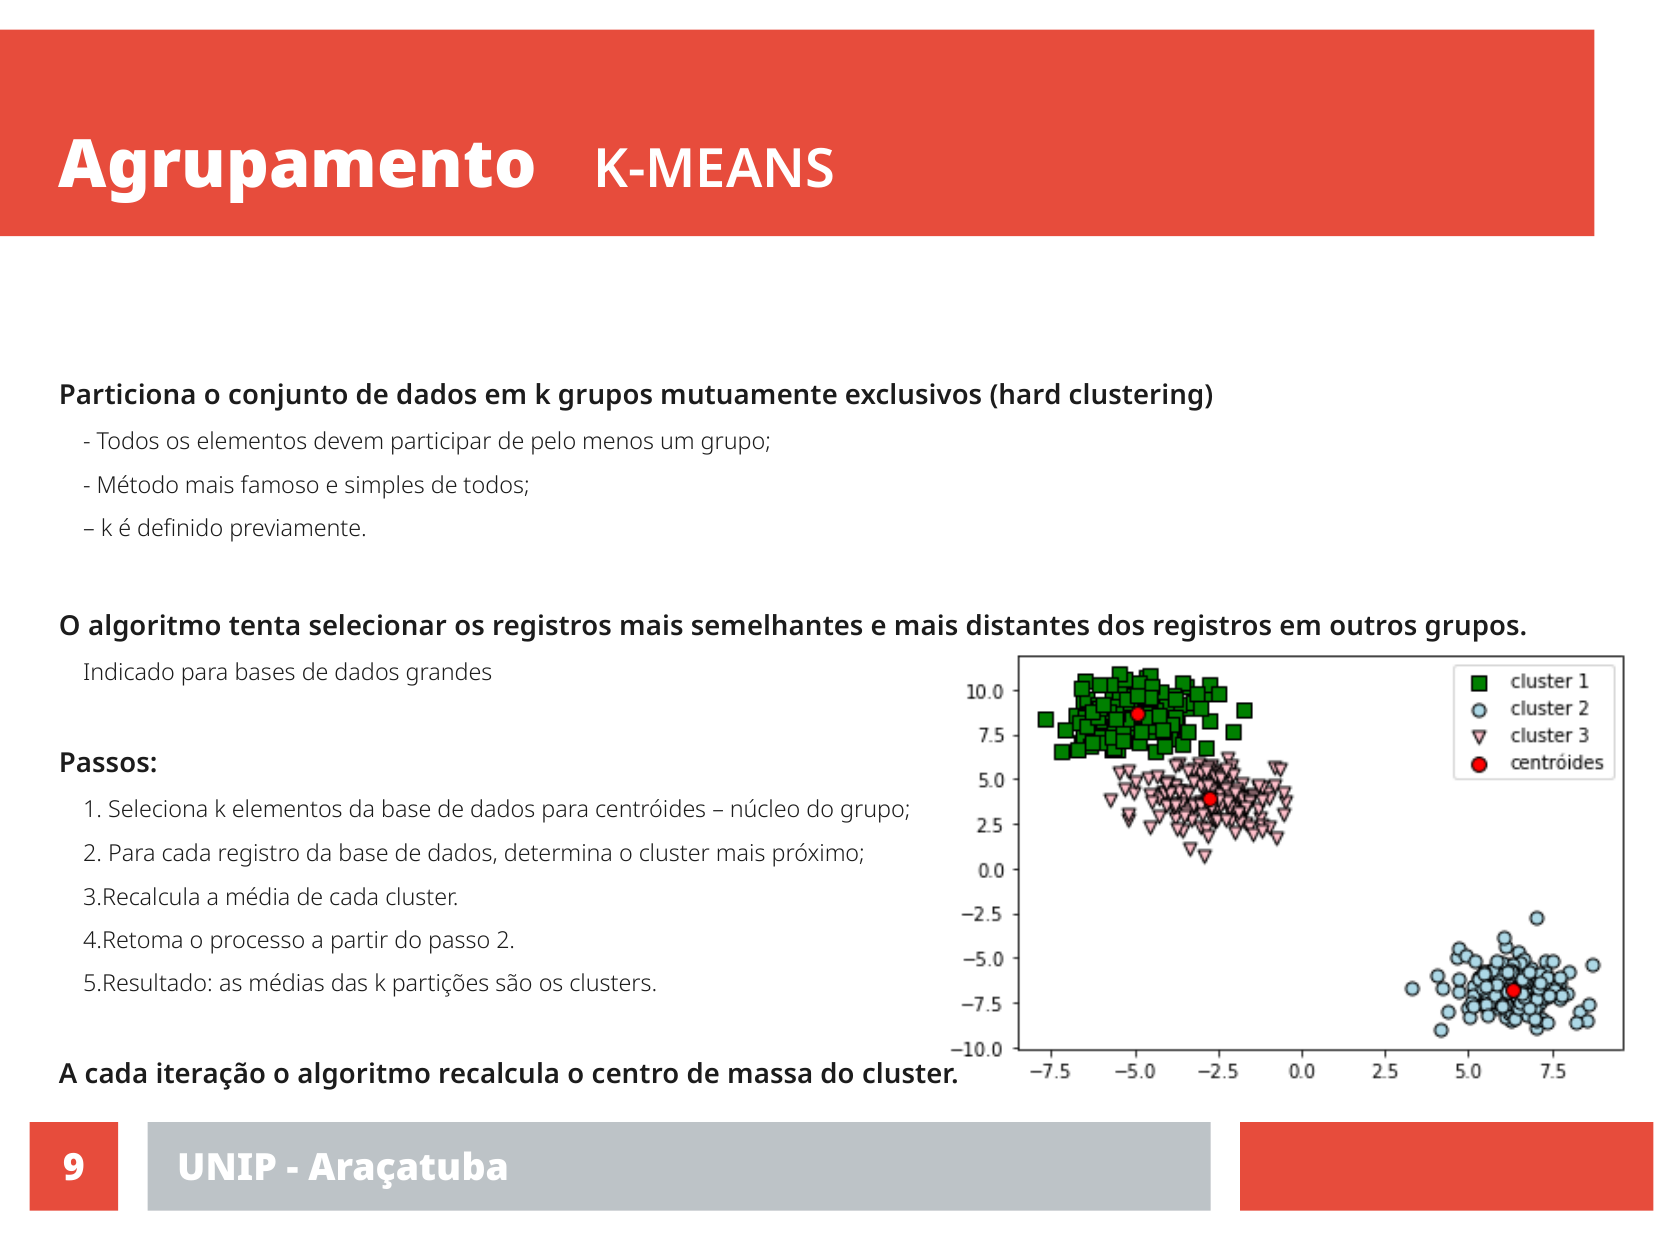

# Agrupamento	 K-MEANS
Particiona o conjunto de dados em k grupos mutuamente exclusivos (hard clustering)
- Todos os elementos devem participar de pelo menos um grupo;
- Método mais famoso e simples de todos;
– k é definido previamente.
O algoritmo tenta selecionar os registros mais semelhantes e mais distantes dos registros em outros grupos.
Indicado para bases de dados grandes
Passos:
1. Seleciona k elementos da base de dados para centróides – núcleo do grupo;
2. Para cada registro da base de dados, determina o cluster mais próximo;
3.Recalcula a média de cada cluster.
4.Retoma o processo a partir do passo 2.
5.Resultado: as médias das k partições são os clusters.
A cada iteração o algoritmo recalcula o centro de massa do cluster.
9
UNIP - Araçatuba